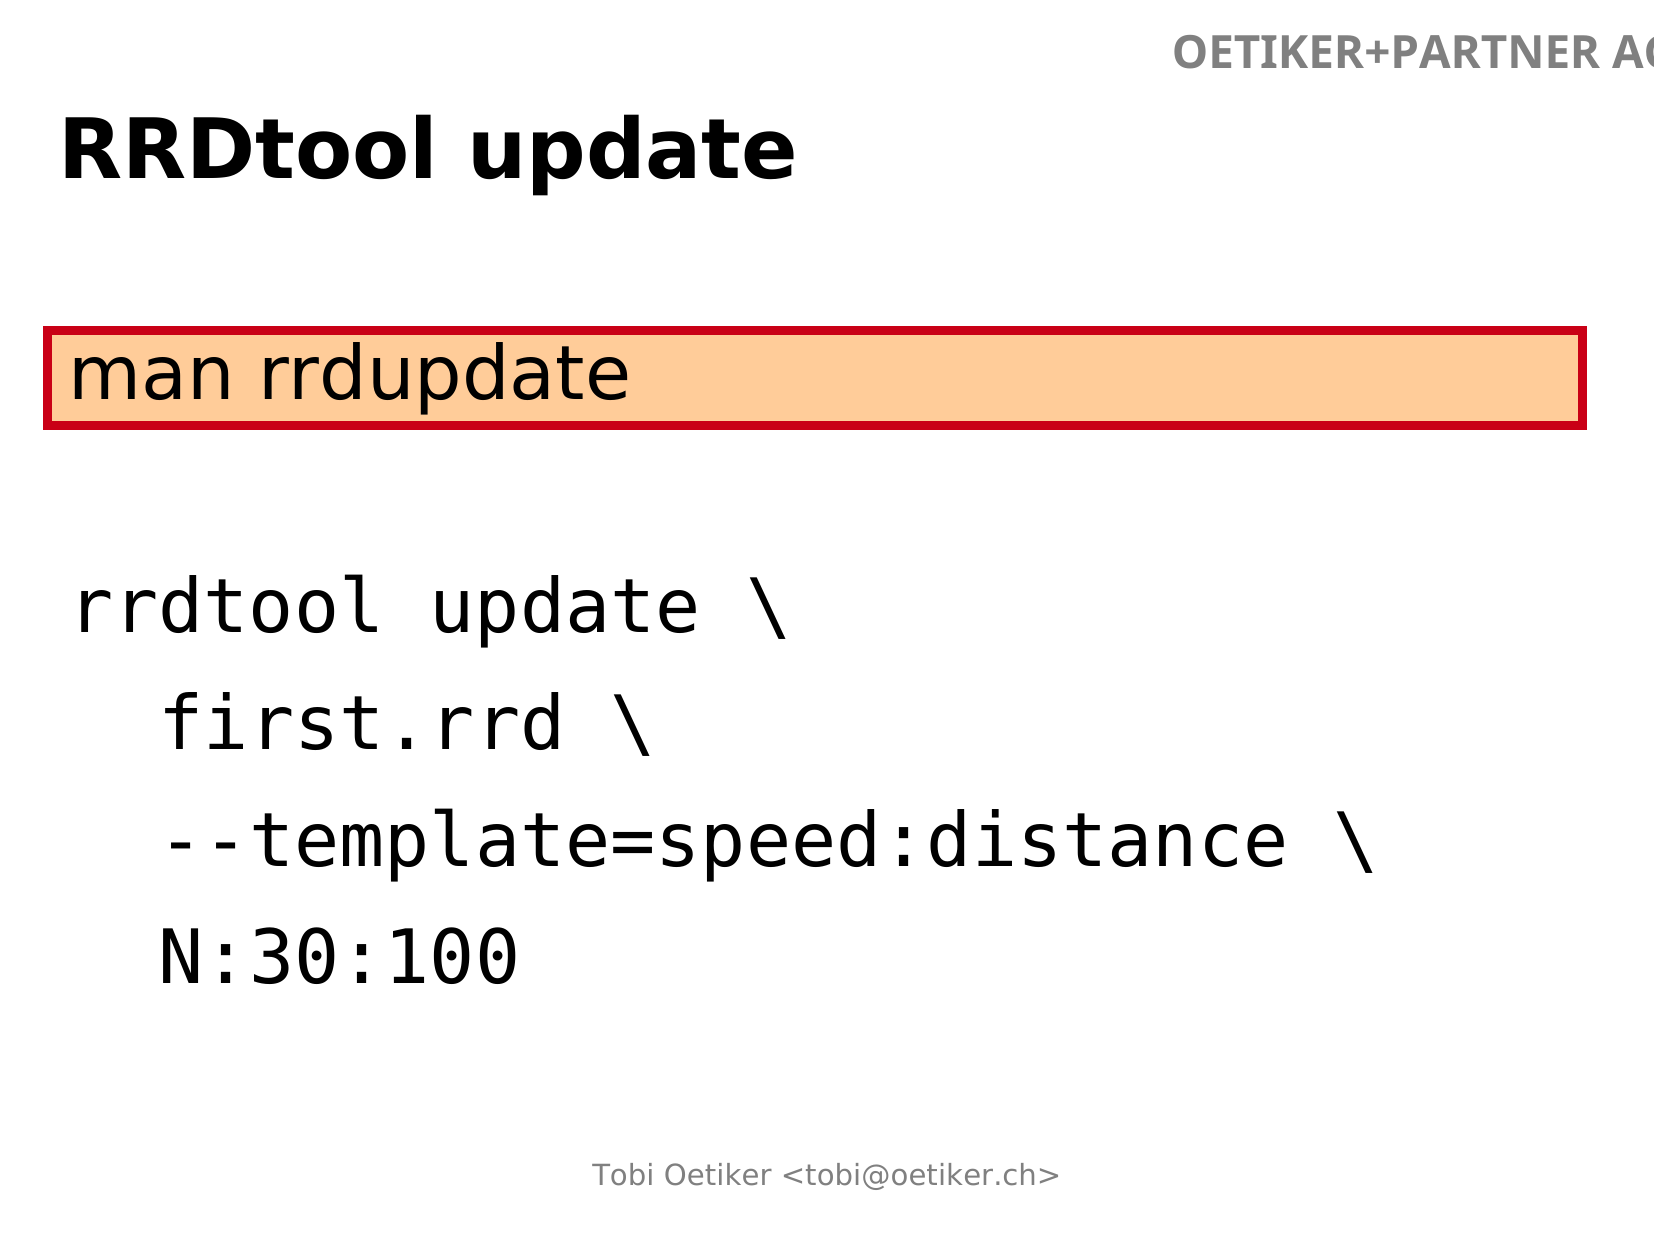

# RRDtool update
man rrdupdate
rrdtool update \
 first.rrd \
 --template=speed:distance \
 N:30:100